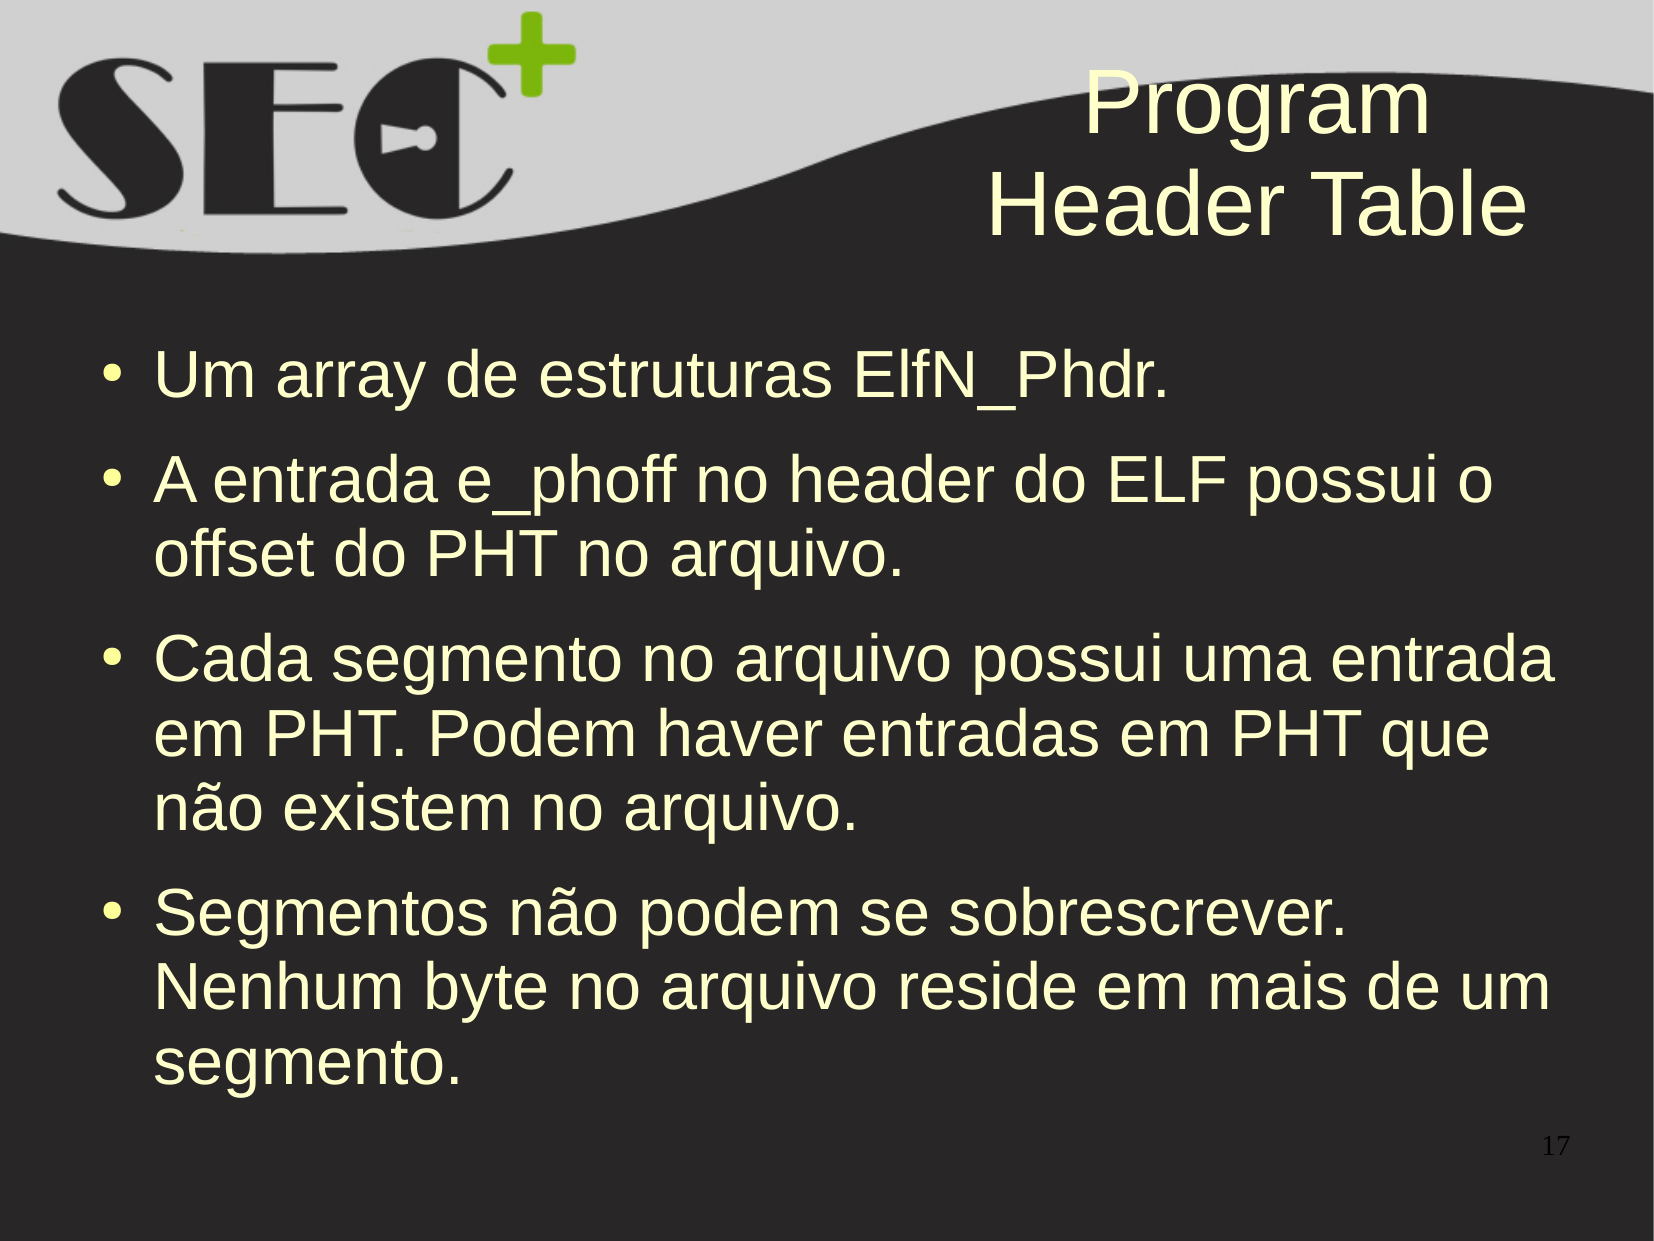

# Program Header Table
Um array de estruturas ElfN_Phdr.
A entrada e_phoff no header do ELF possui o offset do PHT no arquivo.
Cada segmento no arquivo possui uma entrada em PHT. Podem haver entradas em PHT que não existem no arquivo.
Segmentos não podem se sobrescrever. Nenhum byte no arquivo reside em mais de um segmento.
17